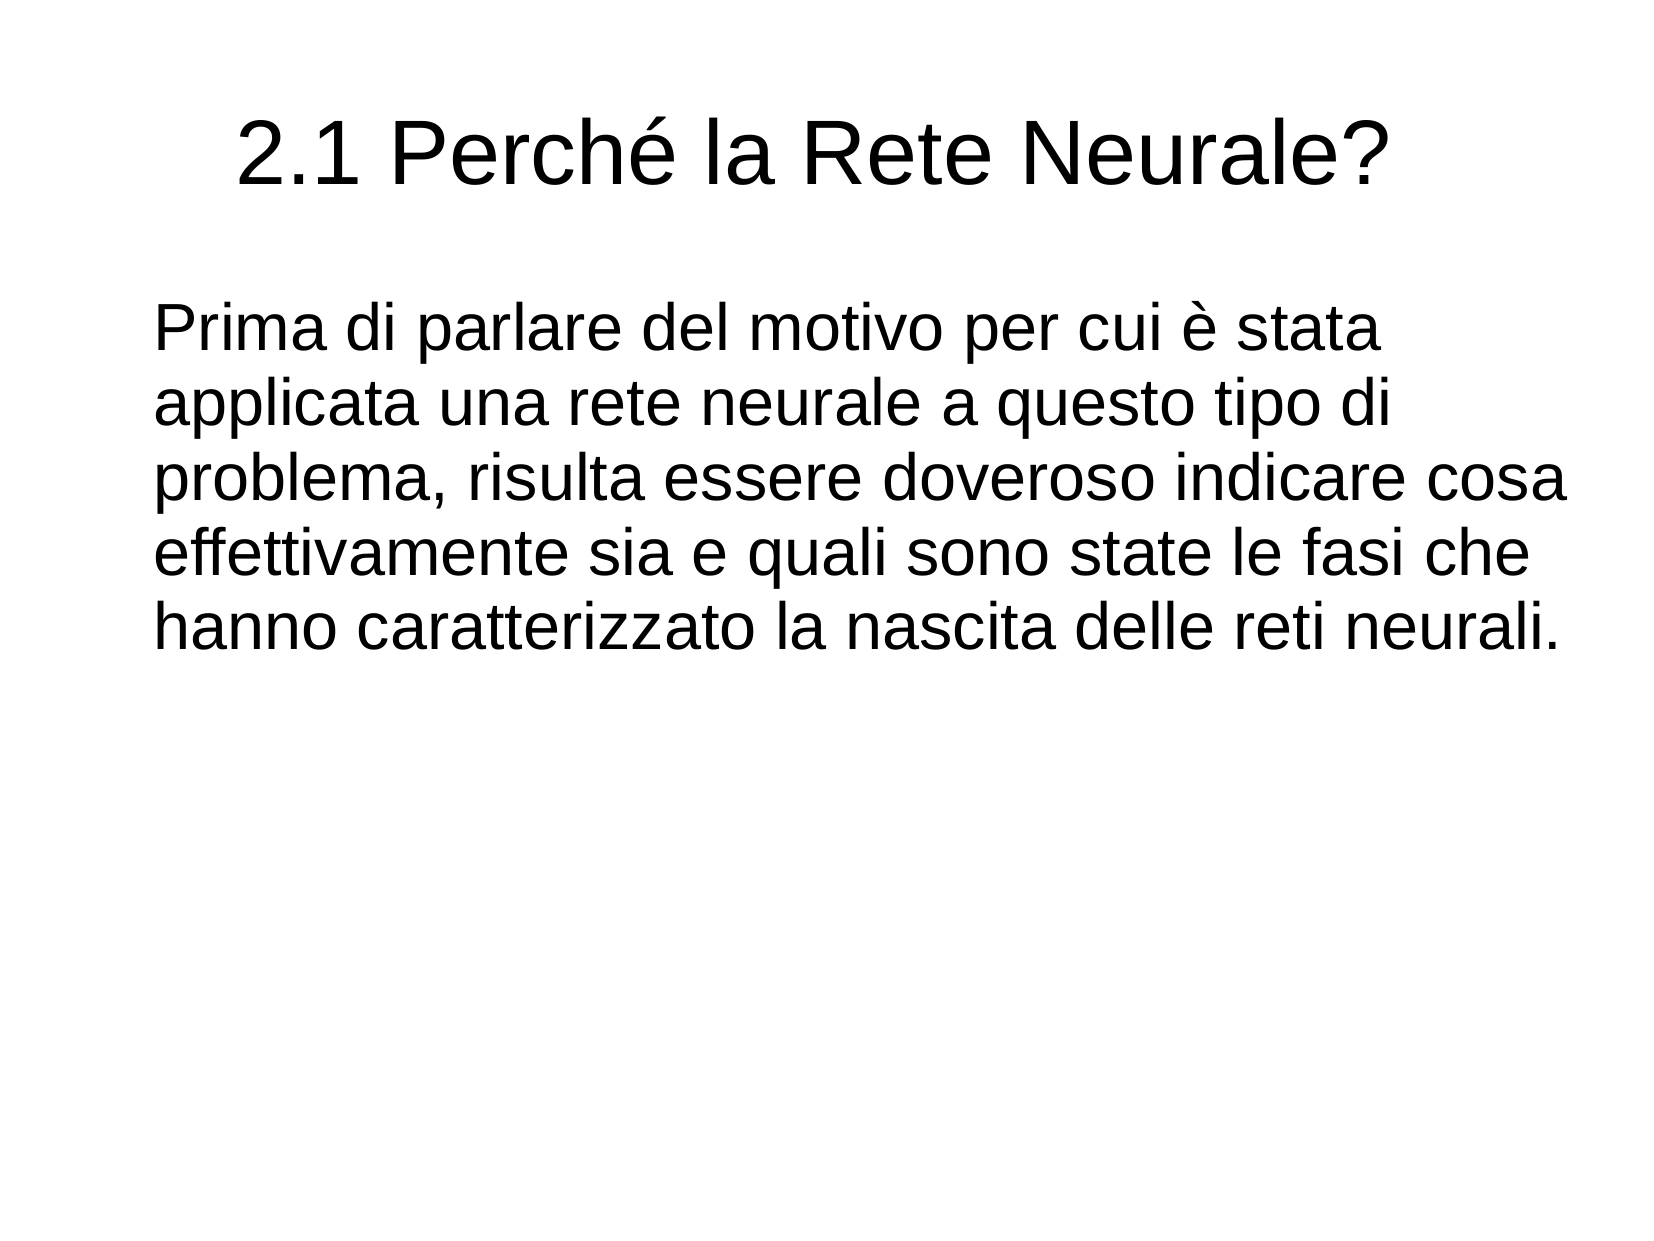

# 2.1 Perché la Rete Neurale?
Prima di parlare del motivo per cui è stata applicata una rete neurale a questo tipo di problema, risulta essere doveroso indicare cosa effettivamente sia e quali sono state le fasi che hanno caratterizzato la nascita delle reti neurali.